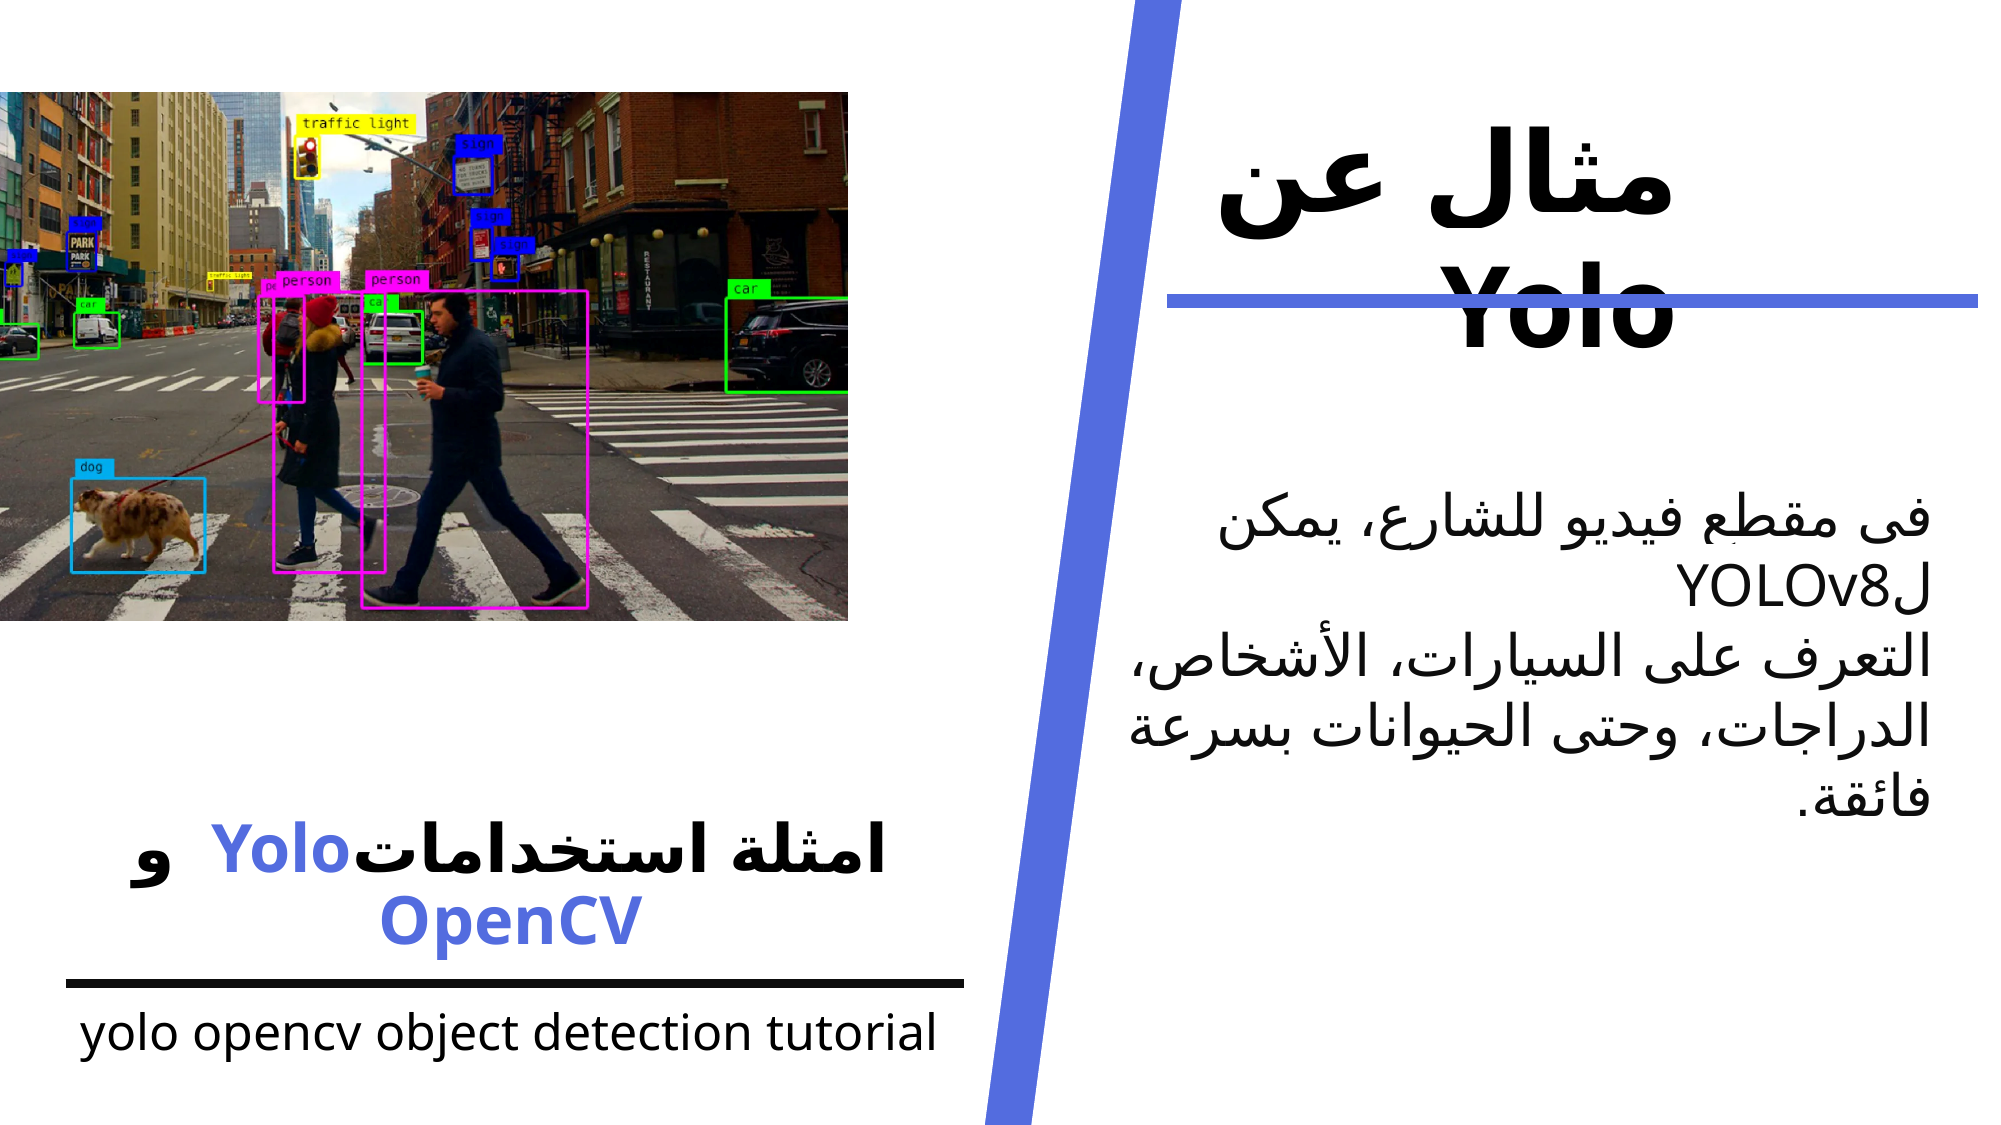

مثال عن Yolo
في مقطع فيديو للشارع، يمكن لYOLOv8
التعرف على السيارات، الأشخاص، الدراجات، وحتى الحيوانات بسرعة فائقة.
# امثلة استخداماتYolo و OpenCV
	yolo opencv object detection tutorial